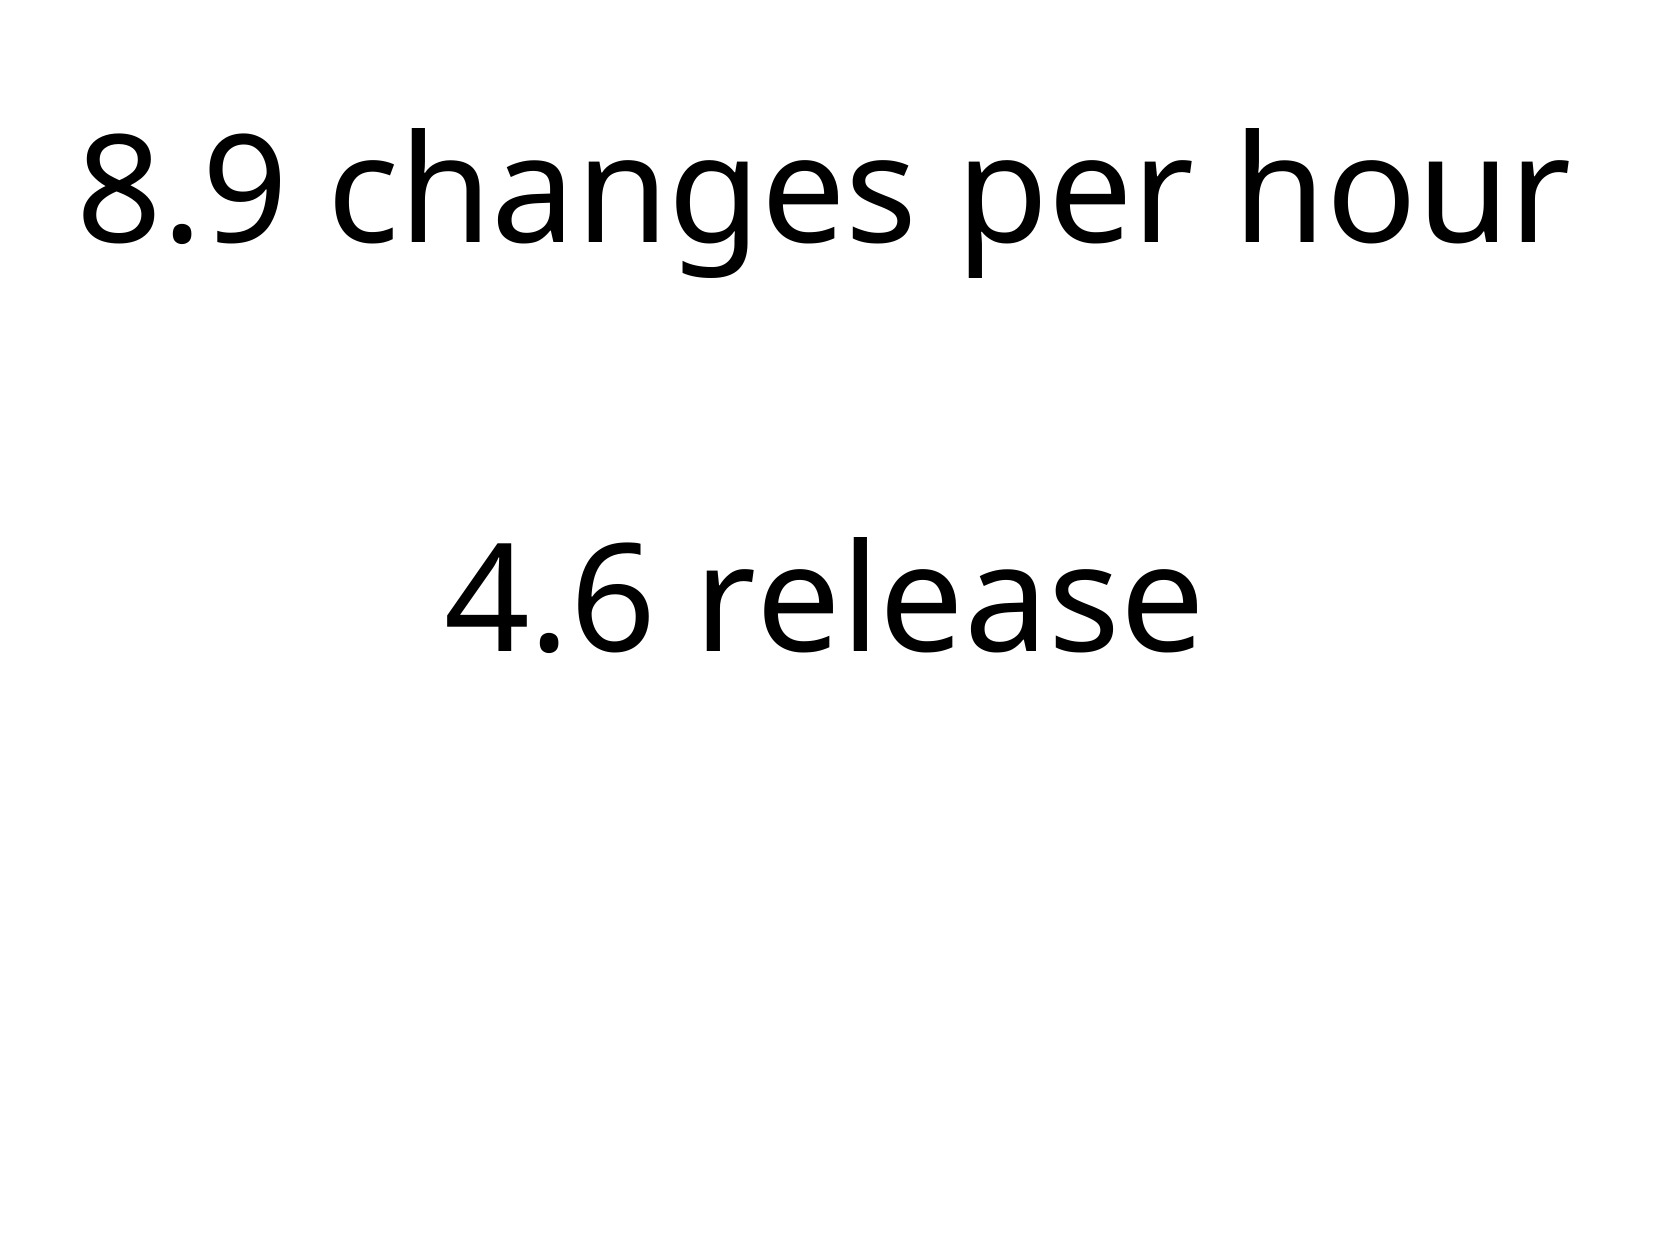

8.9 changes per hour
4.6 release
2.6.20 to 2.6.24-rc8